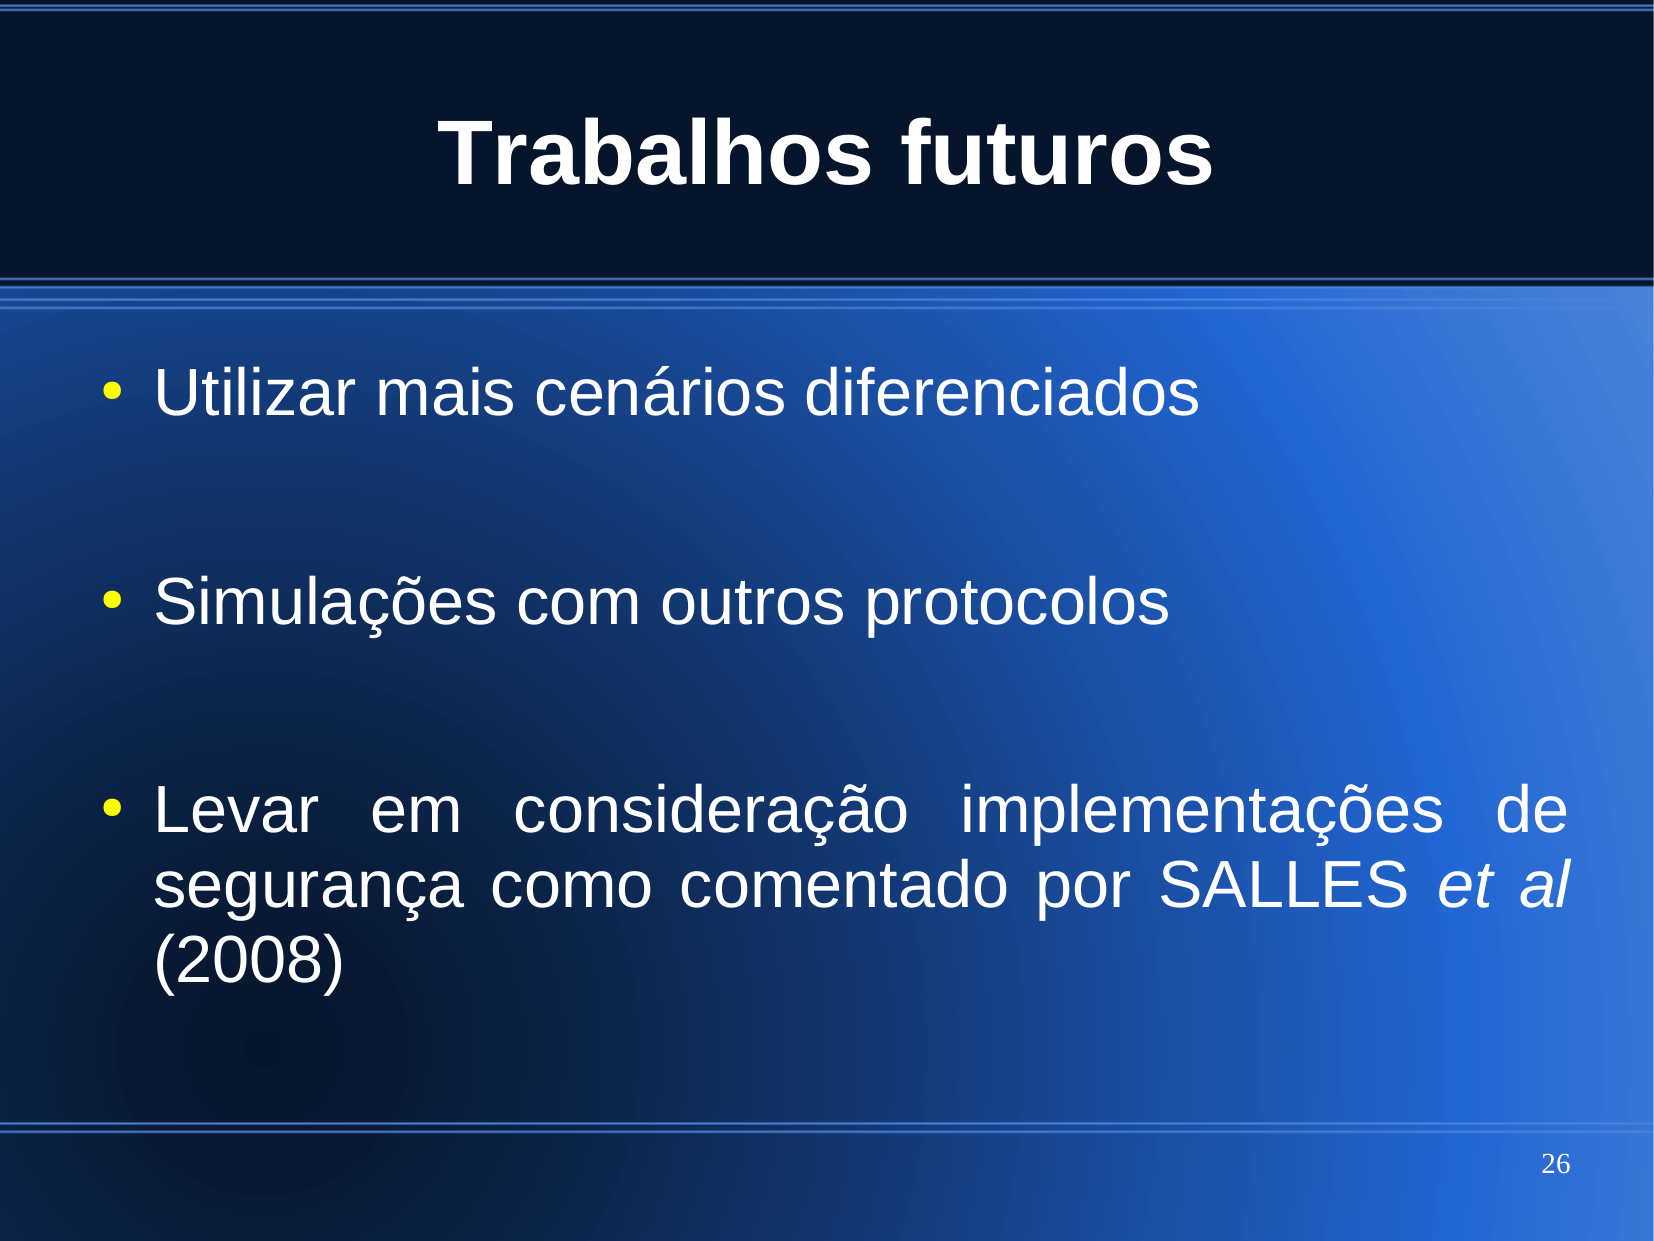

# Trabalhos futuros
Utilizar mais cenários diferenciados
Simulações com outros protocolos
Levar em consideração implementações de segurança como comentado por SALLES et al (2008)
26